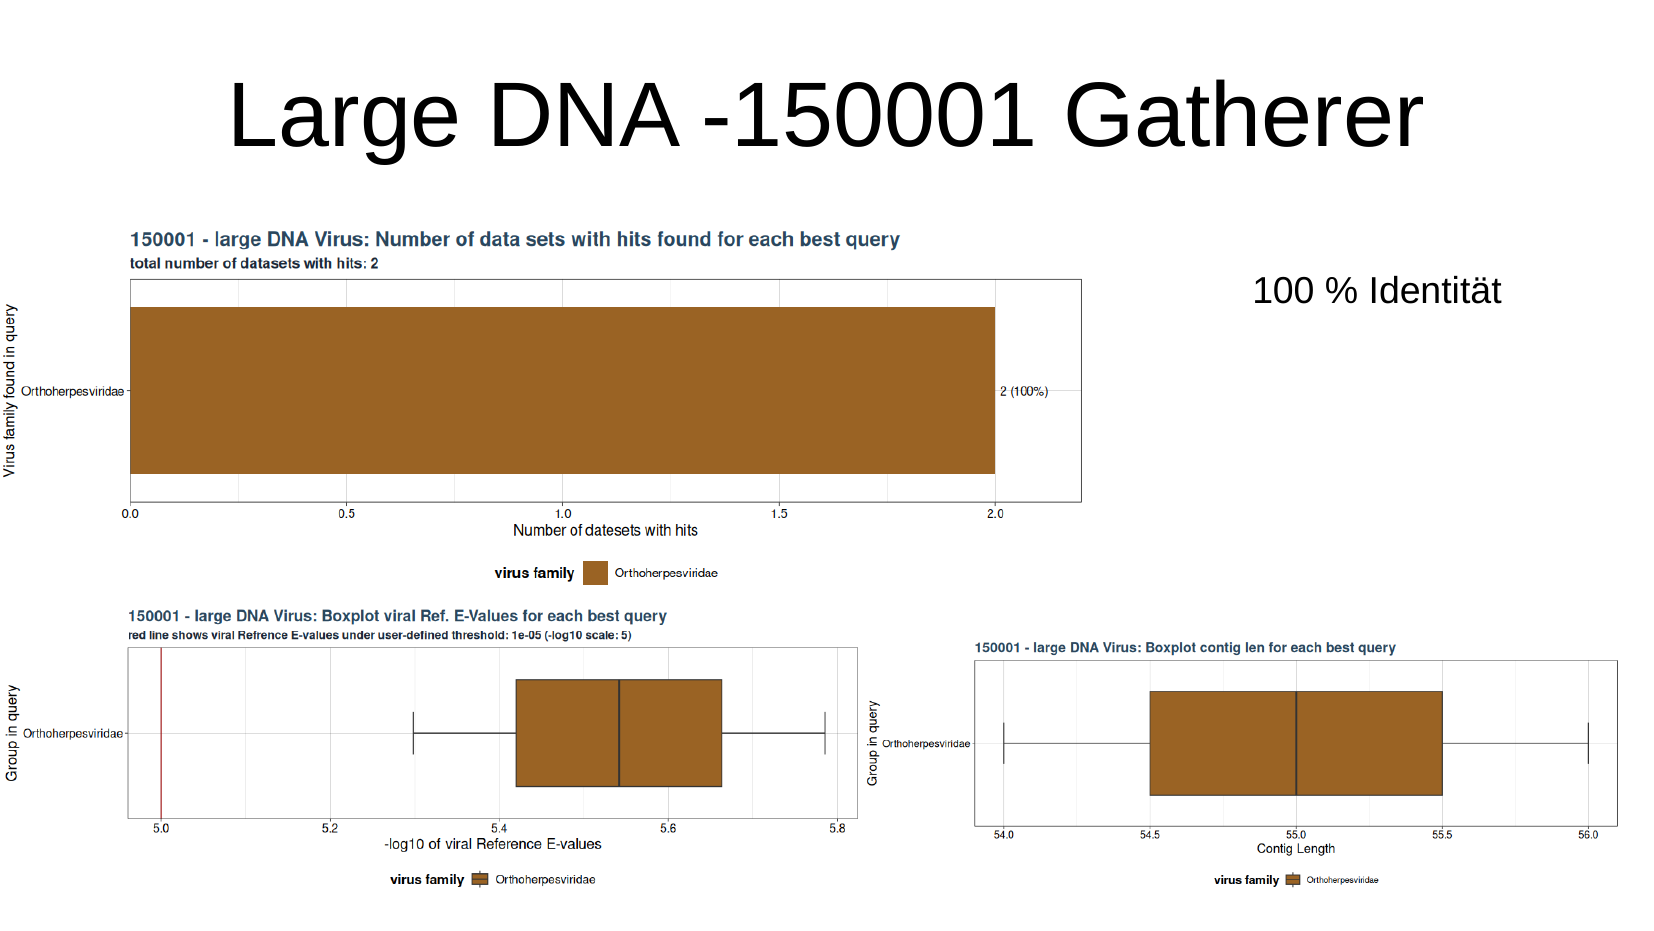

# Large DNA -150001 Gatherer
100 % Identität